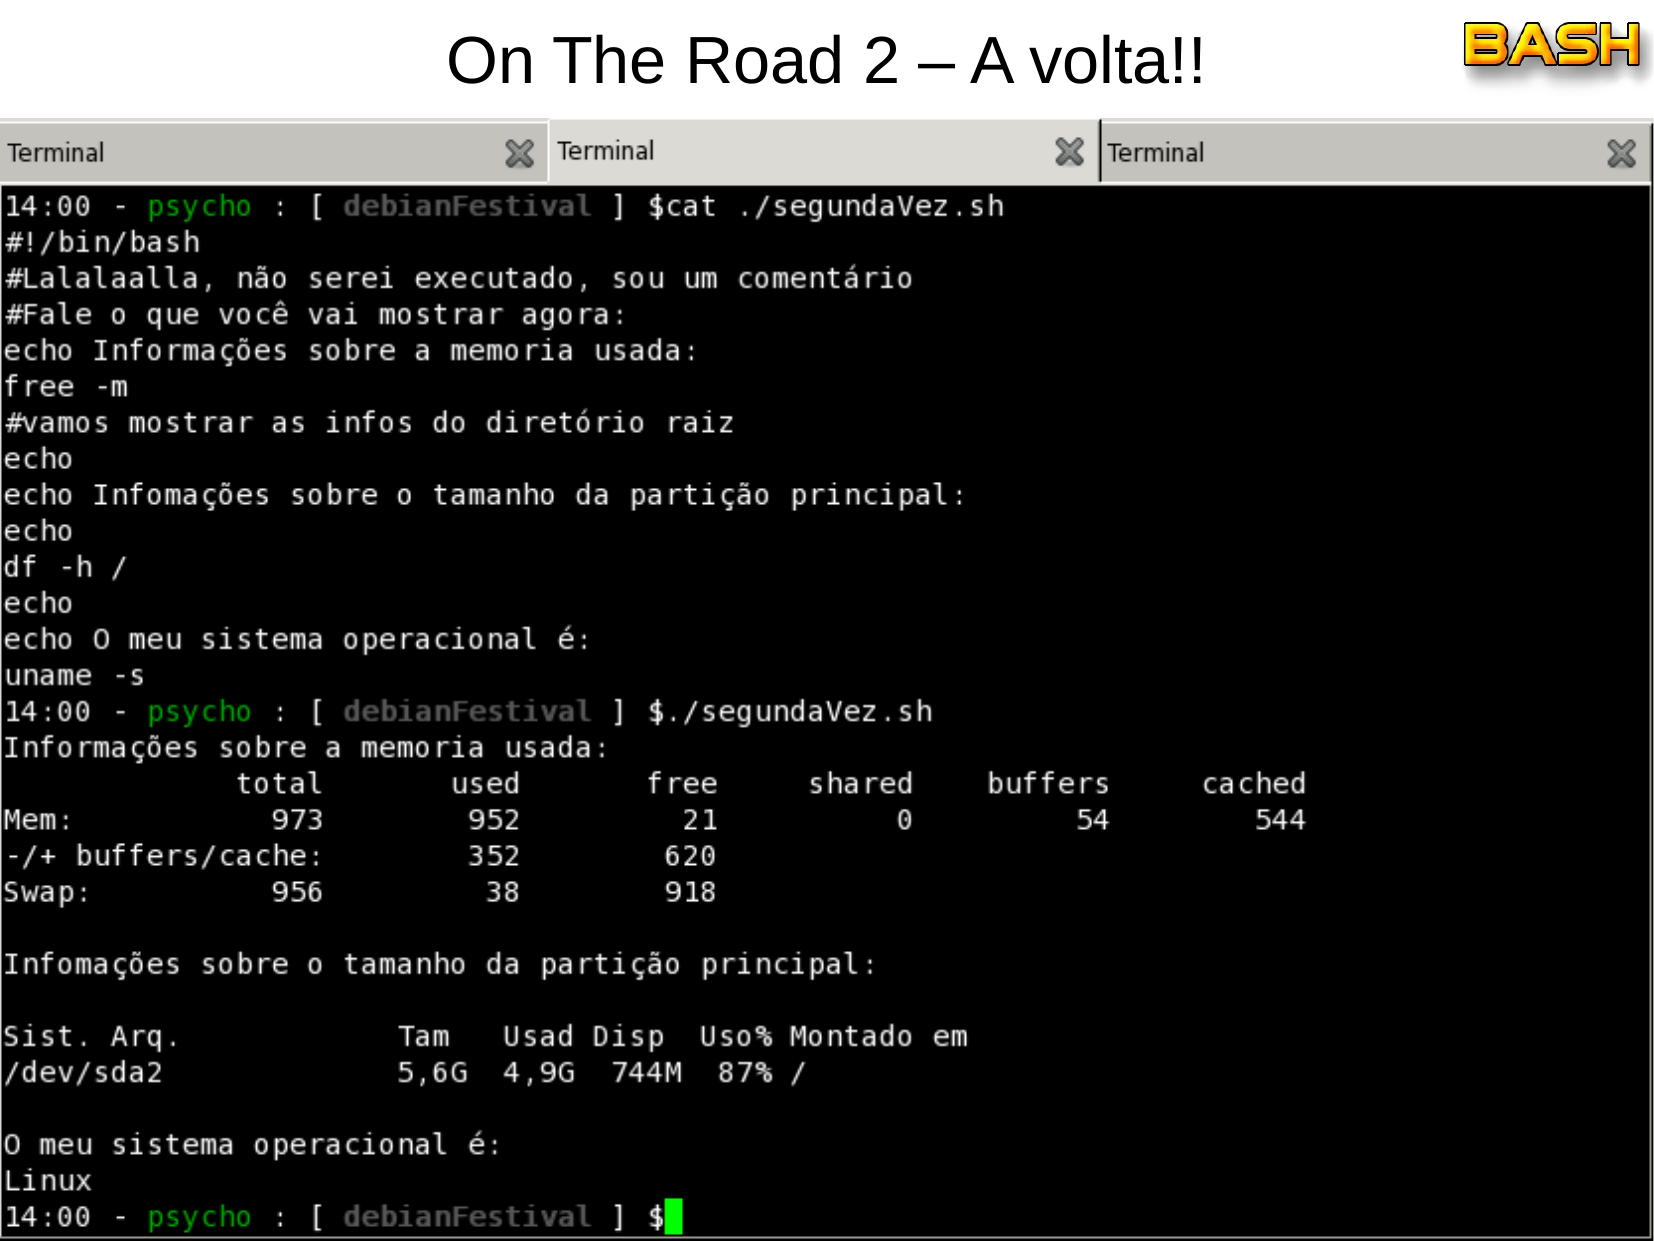

# On The Road 2 – A volta!!
Bizu: